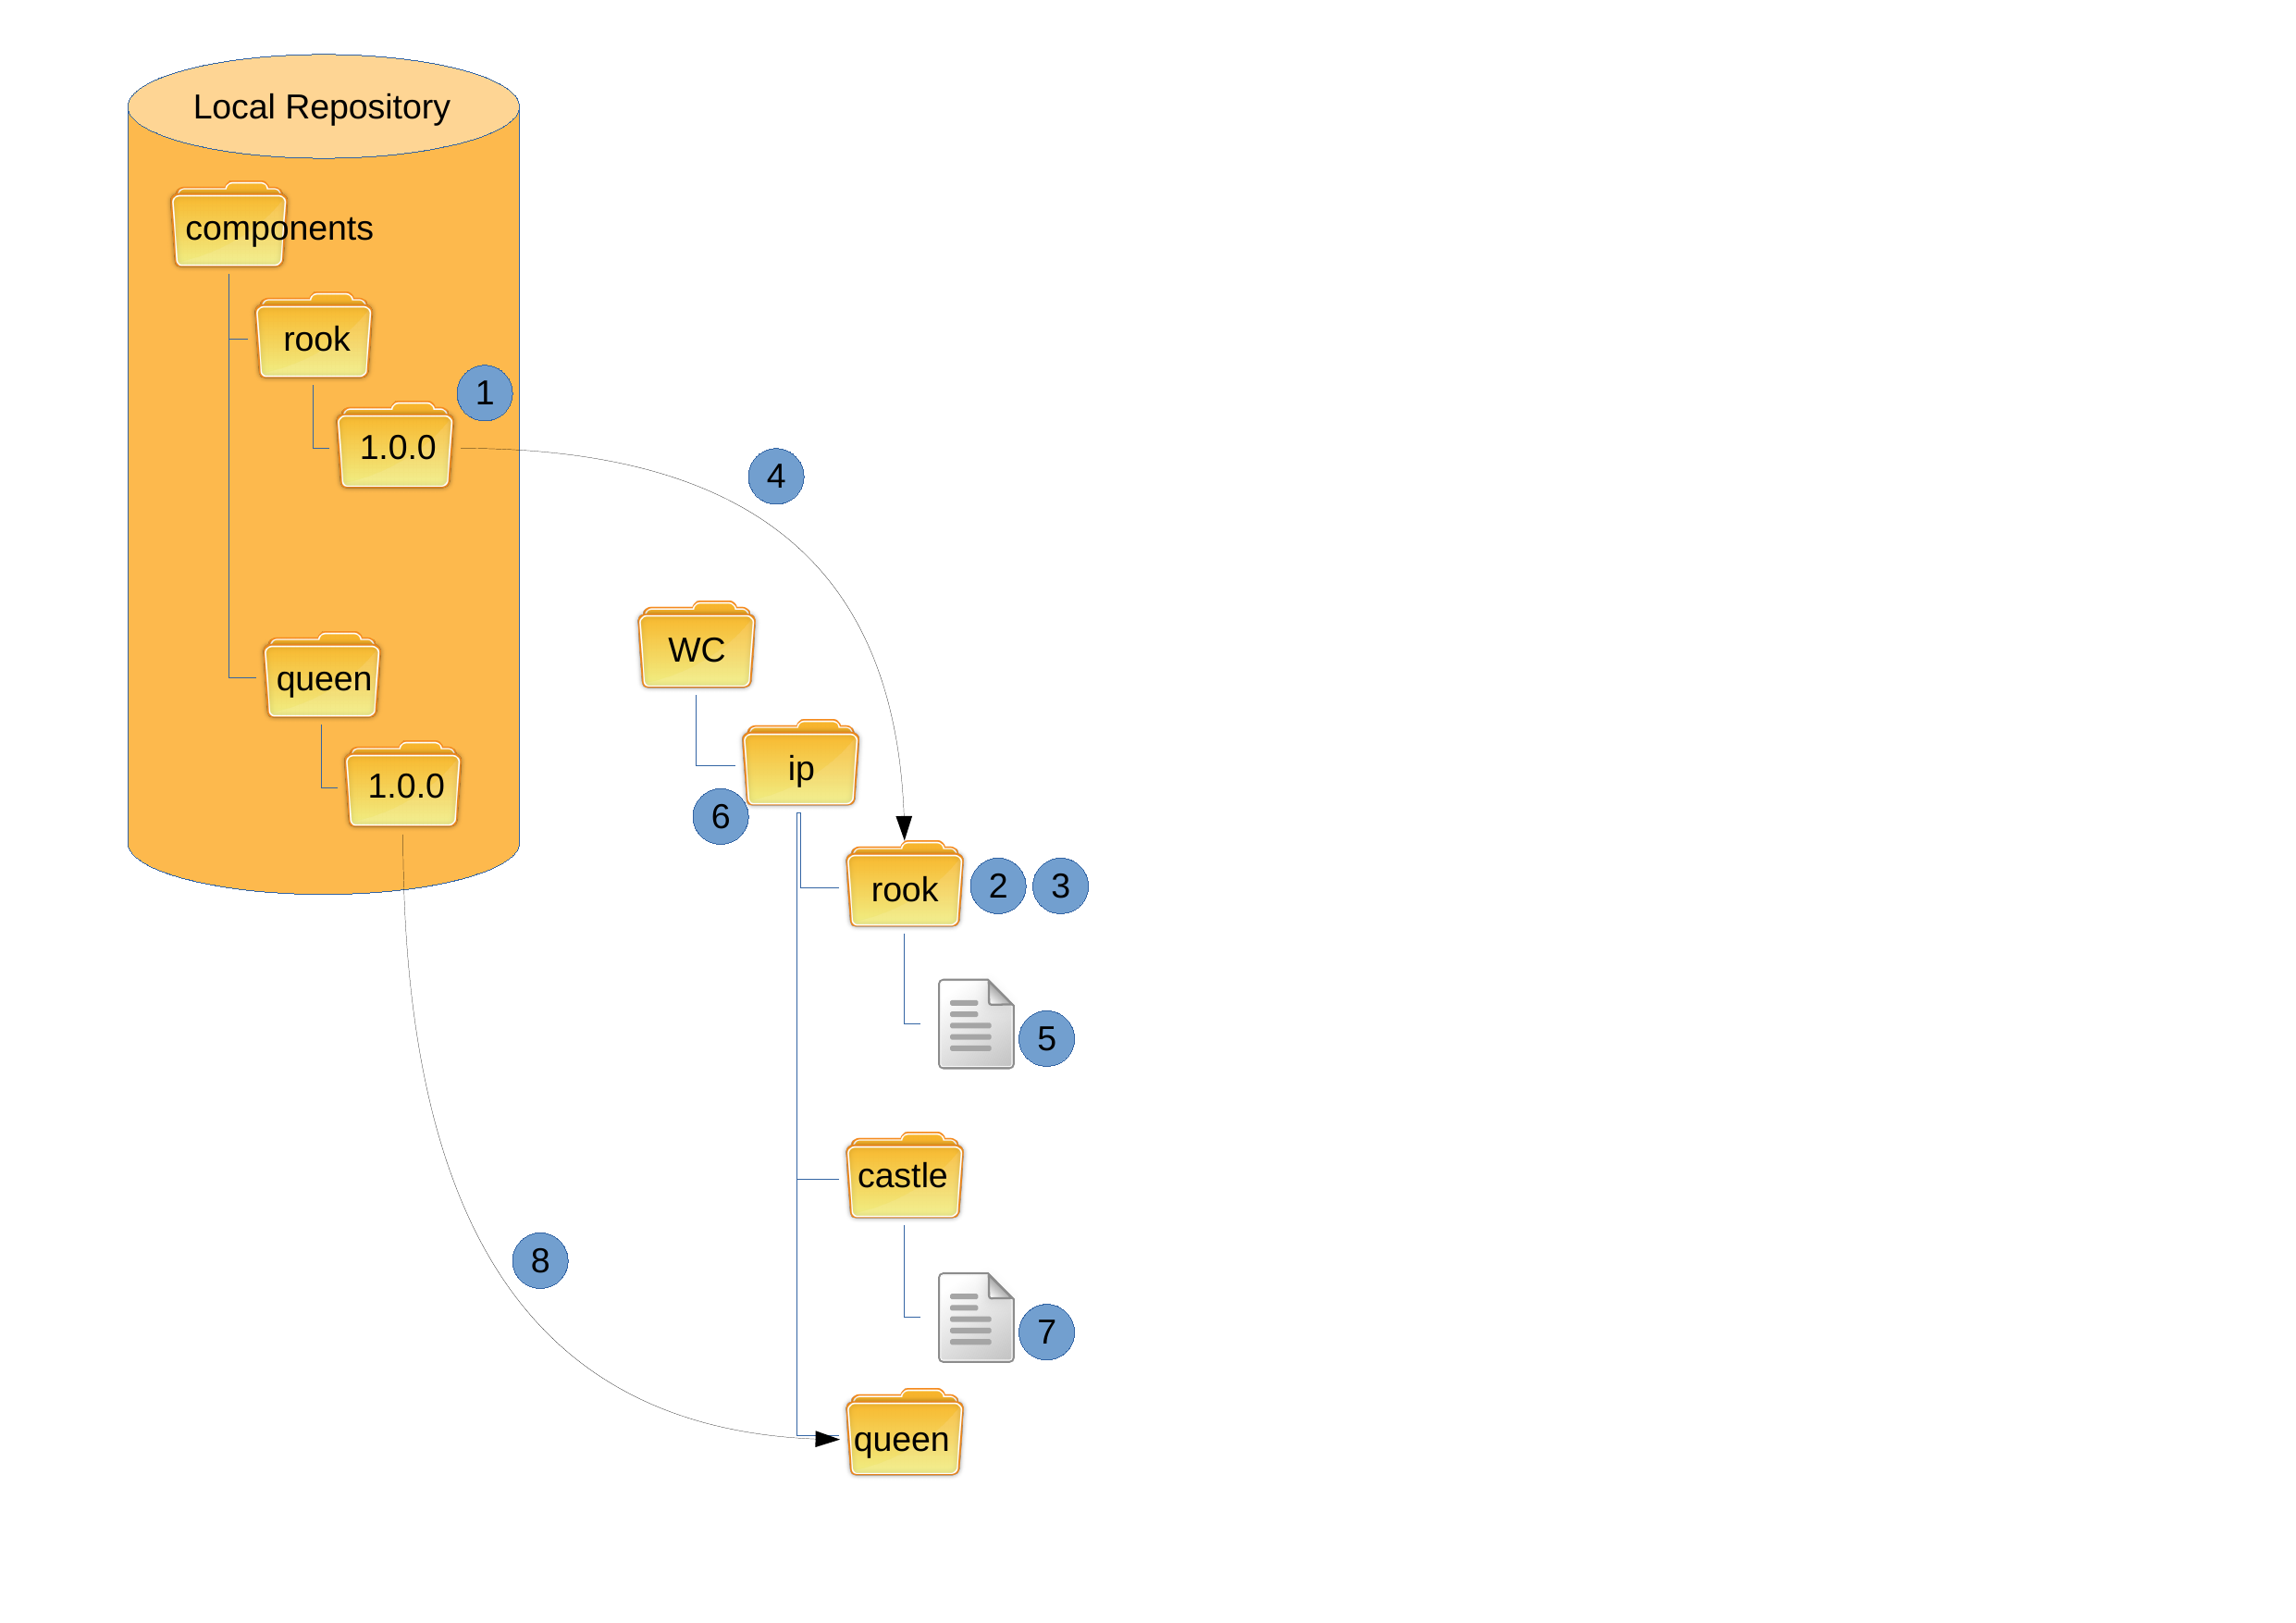

Local Repository
components
rook
1
1.0.0
4
WC
queen
ip
1.0.0
6
2
3
rook
5
castle
8
7
queen